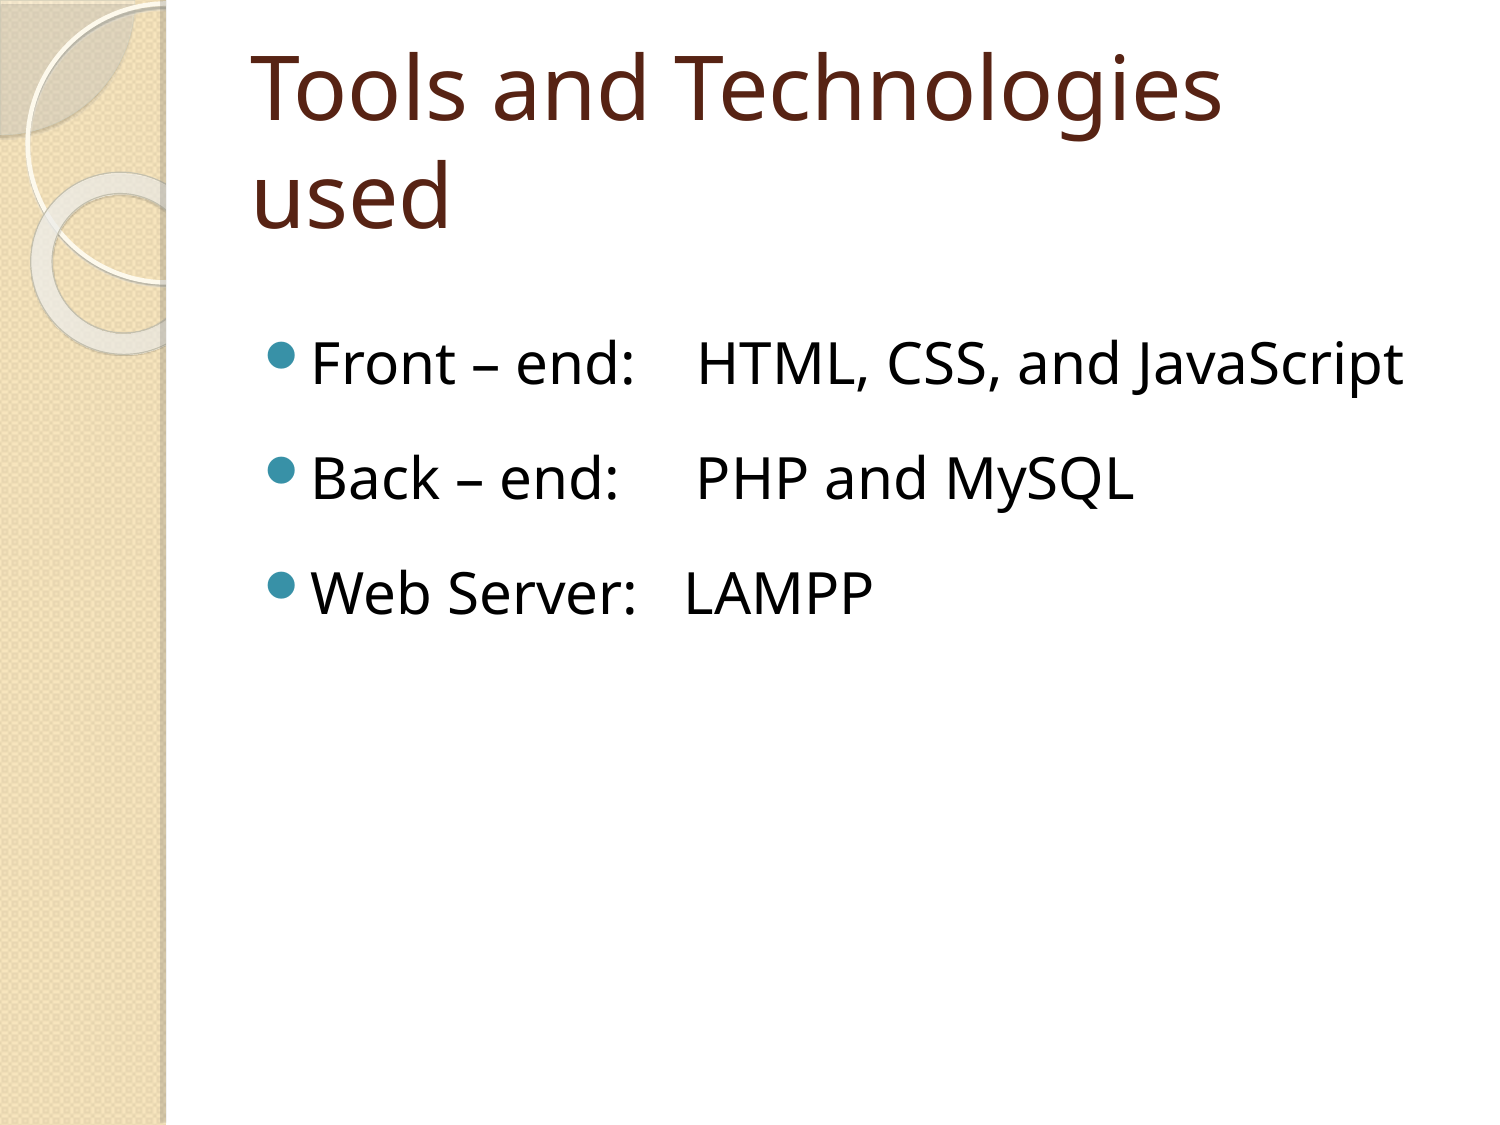

Tools and Technologies used
Front – end: HTML, CSS, and JavaScript
Back – end: PHP and MySQL
Web Server: LAMPP